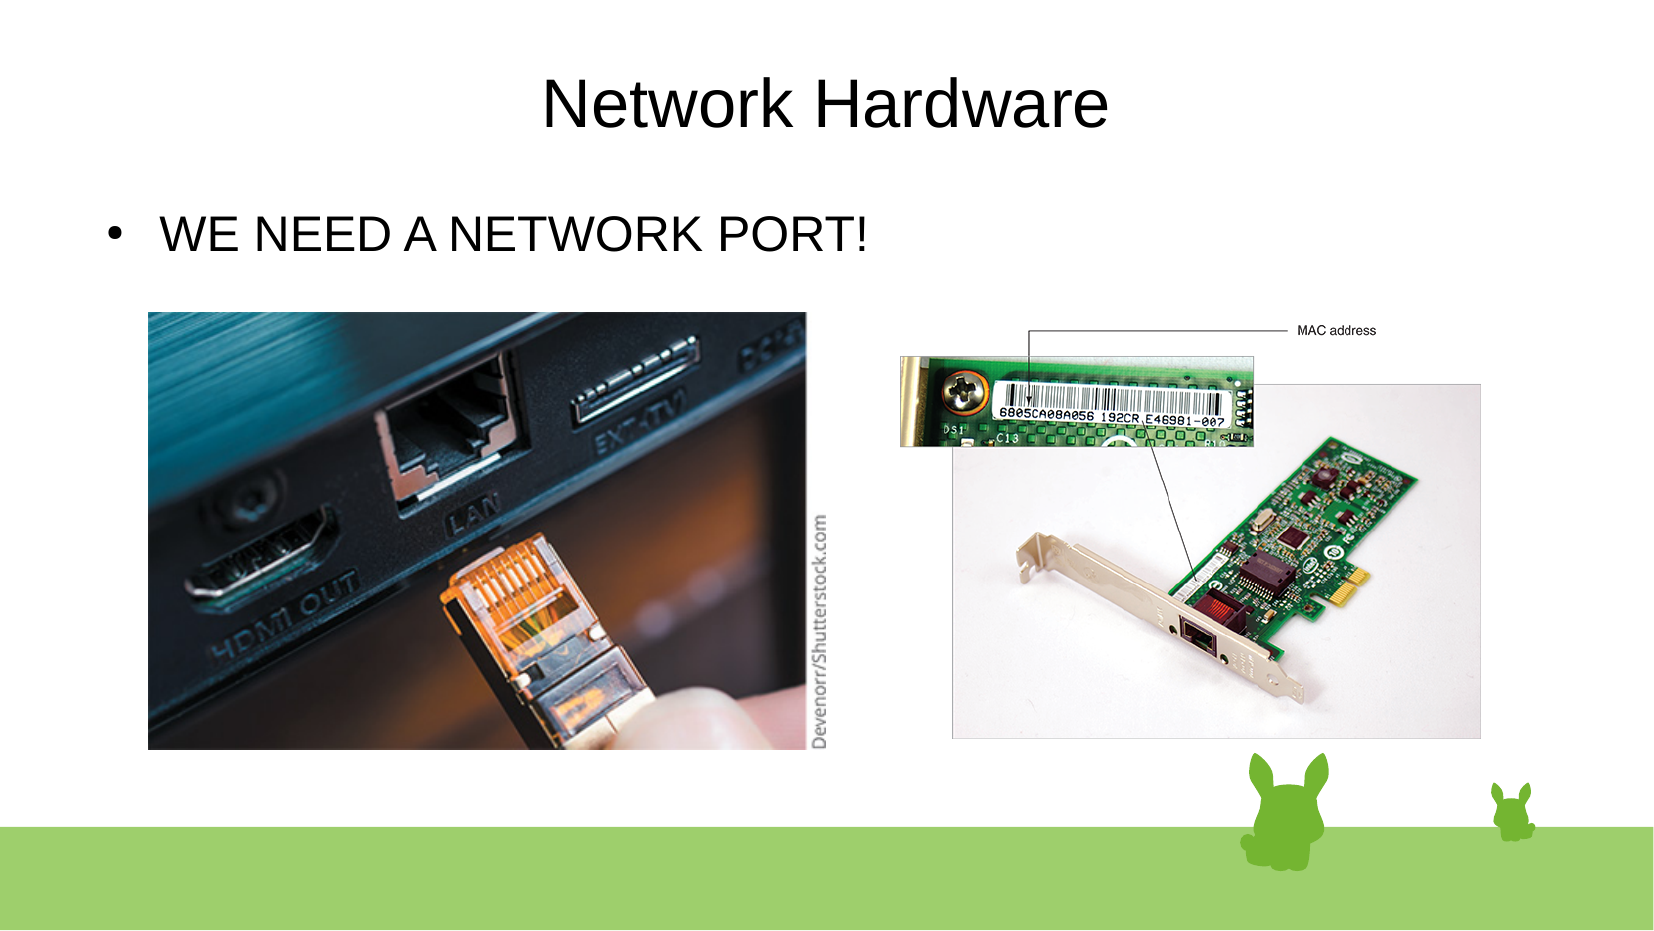

# Network Hardware
WE NEED A NETWORK PORT!